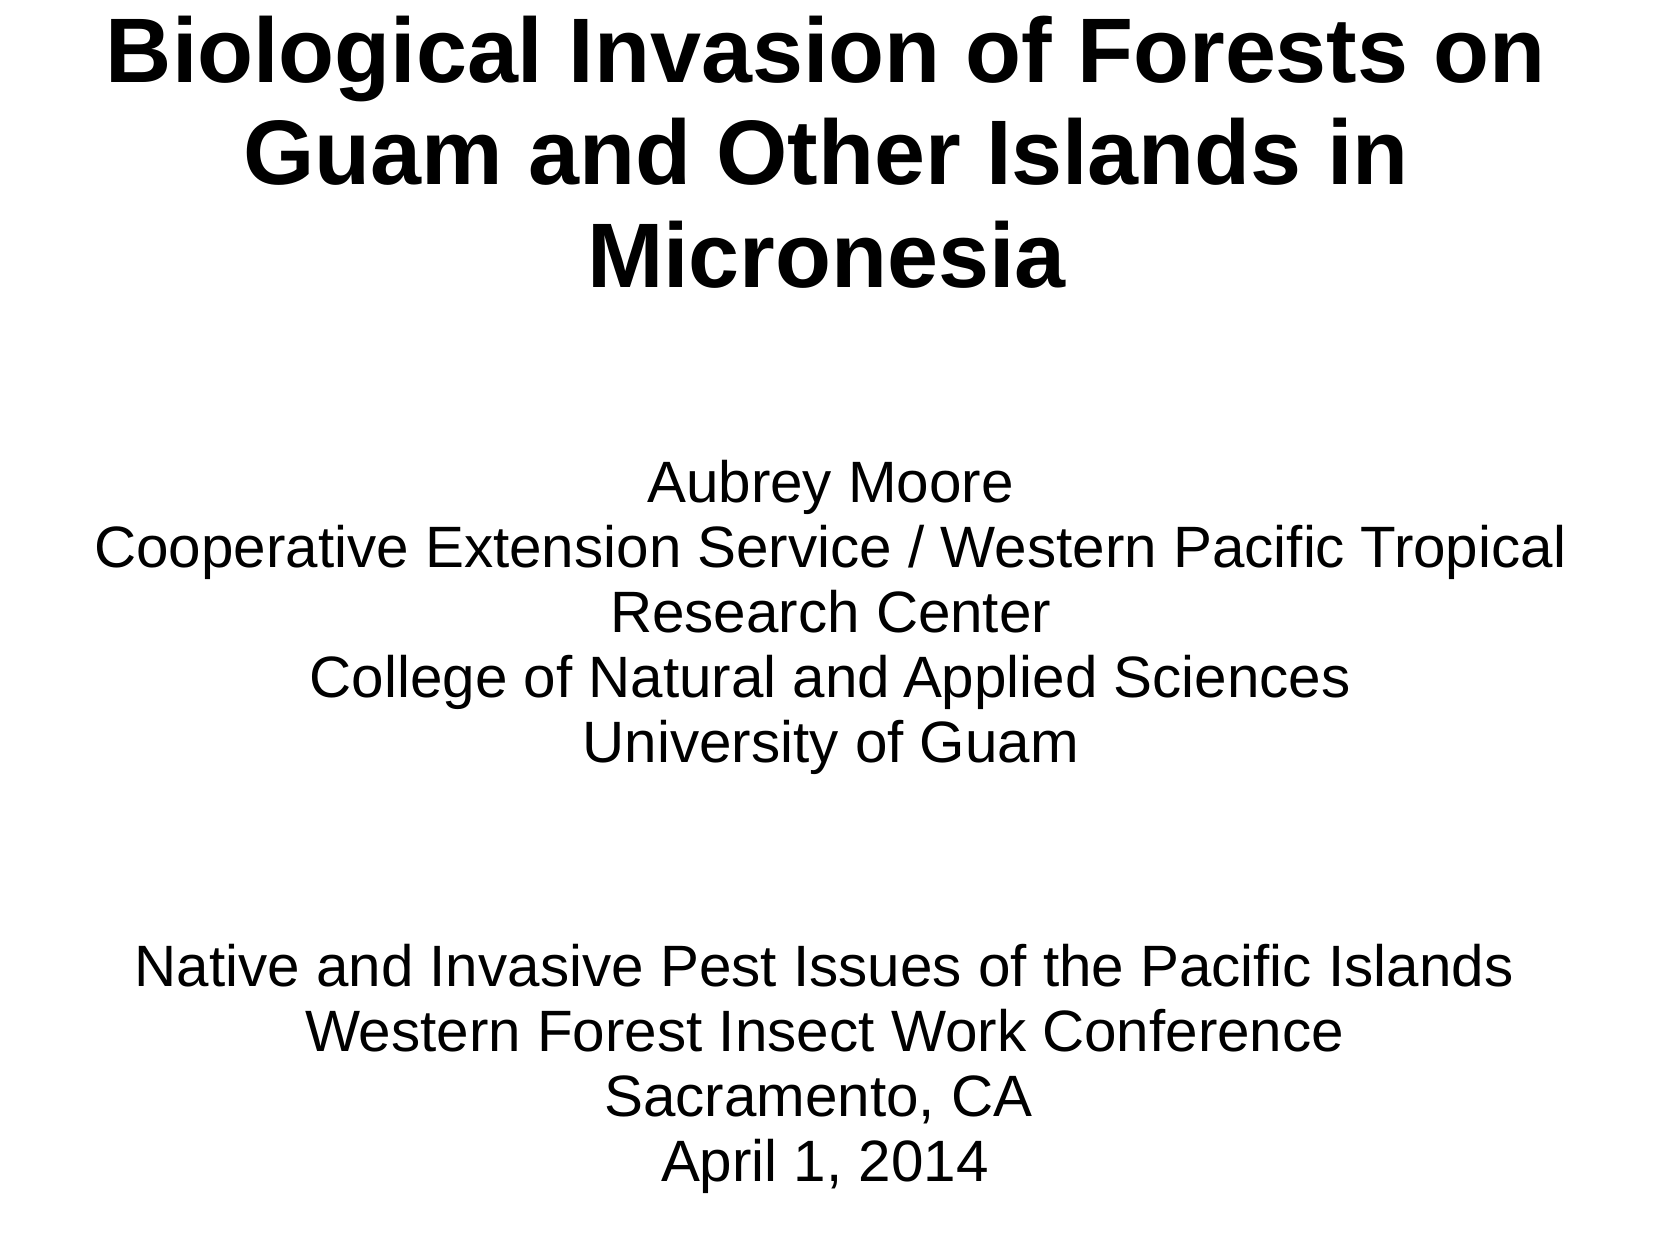

# Biological Invasion of Forests on Guam and Other Islands in Micronesia
Aubrey Moore
Cooperative Extension Service / Western Pacific Tropical Research Center
College of Natural and Applied Sciences
University of Guam
Native and Invasive Pest Issues of the Pacific Islands
Western Forest Insect Work Conference
Sacramento, CA
April 1, 2014